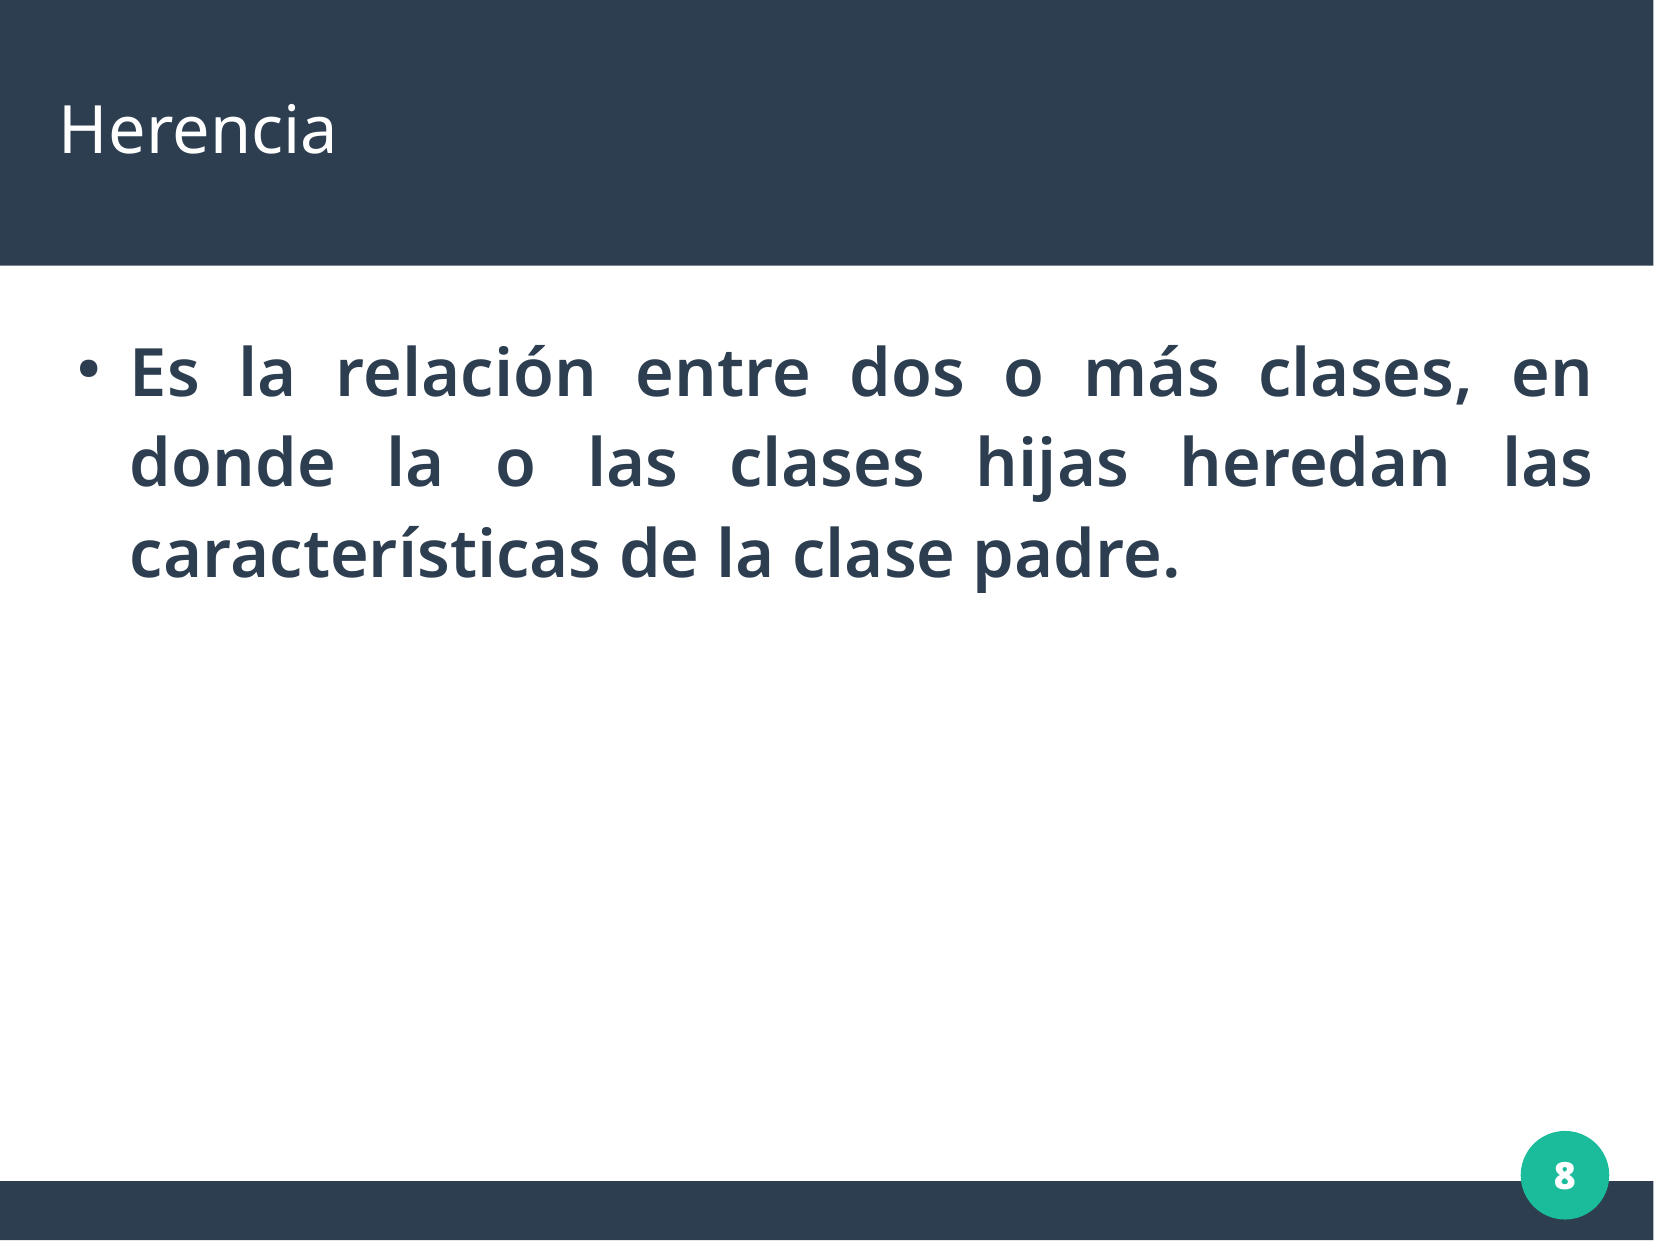

# Herencia
Es la relación entre dos o más clases, en donde la o las clases hijas heredan las características de la clase padre.
8